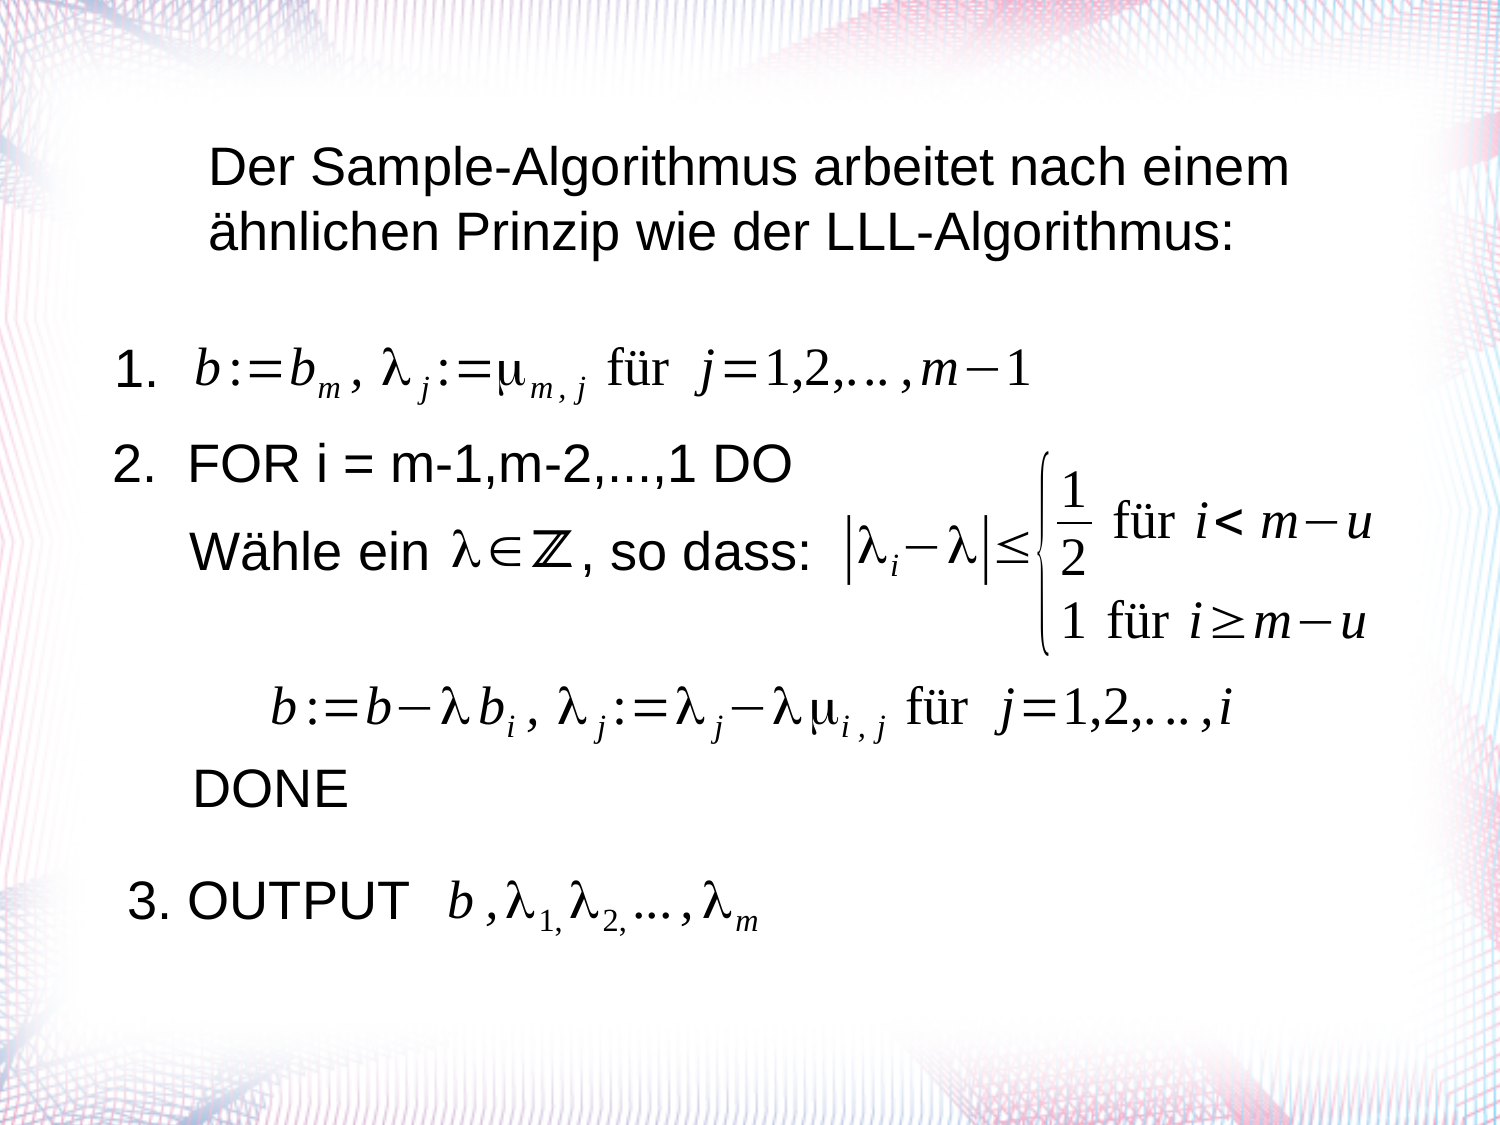

Der Sample-Algorithmus arbeitet nach einem
ähnlichen Prinzip wie der LLL-Algorithmus:
1.
2. FOR i = m-1,m-2,...,1 DO
Wähle ein , so dass:
DONE
3. OUTPUT